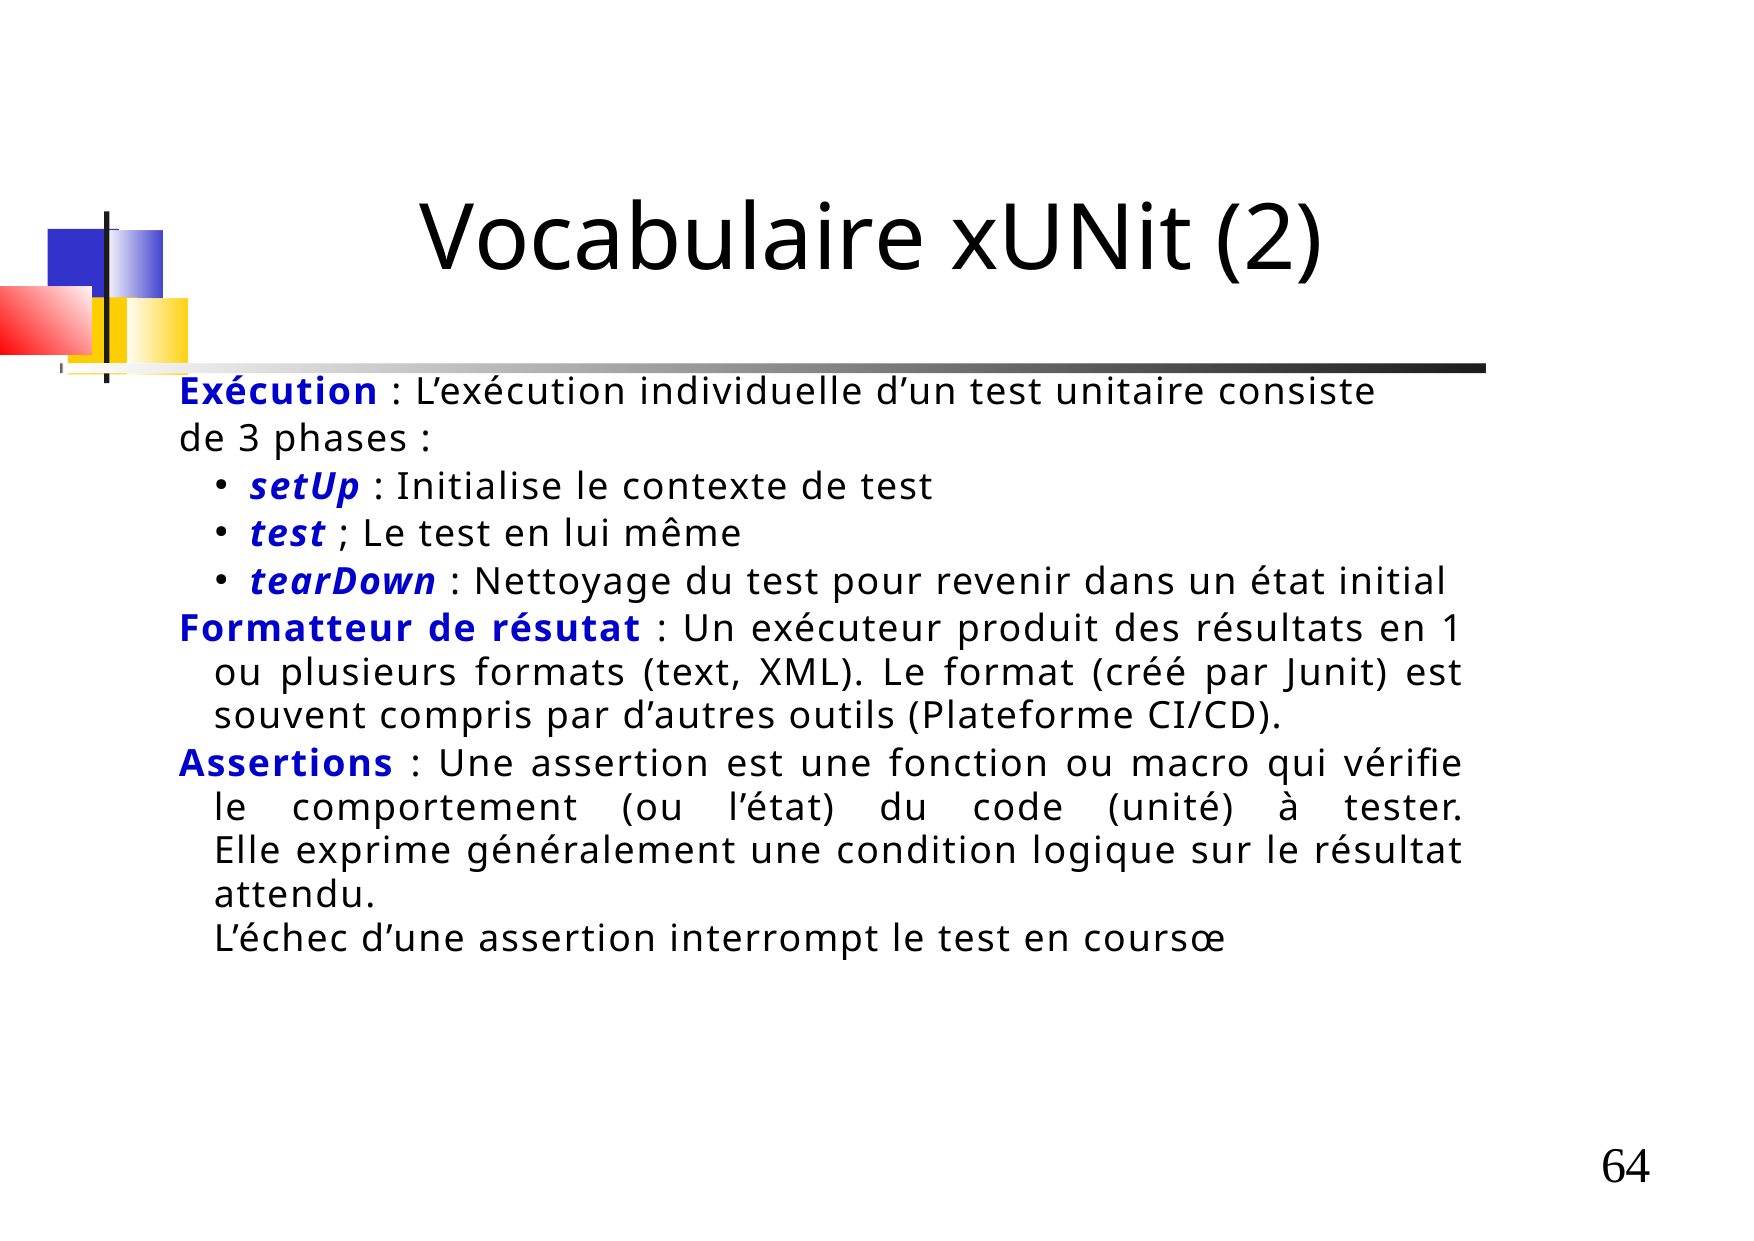

# Vocabulaire xUNit (2)
Exécution : L’exécution individuelle d’un test unitaire consiste
de 3 phases :
setUp : Initialise le contexte de test
test ; Le test en lui même
tearDown : Nettoyage du test pour revenir dans un état initial
Formatteur de résutat : Un exécuteur produit des résultats en 1 ou plusieurs formats (text, XML). Le format (créé par Junit) est souvent compris par d’autres outils (Plateforme CI/CD).
Assertions : Une assertion est une fonction ou macro qui vérifie le comportement (ou l’état) du code (unité) à tester.
Elle exprime généralement une condition logique sur le résultat attendu.
L’échec d’une assertion interrompt le test en coursœ
64